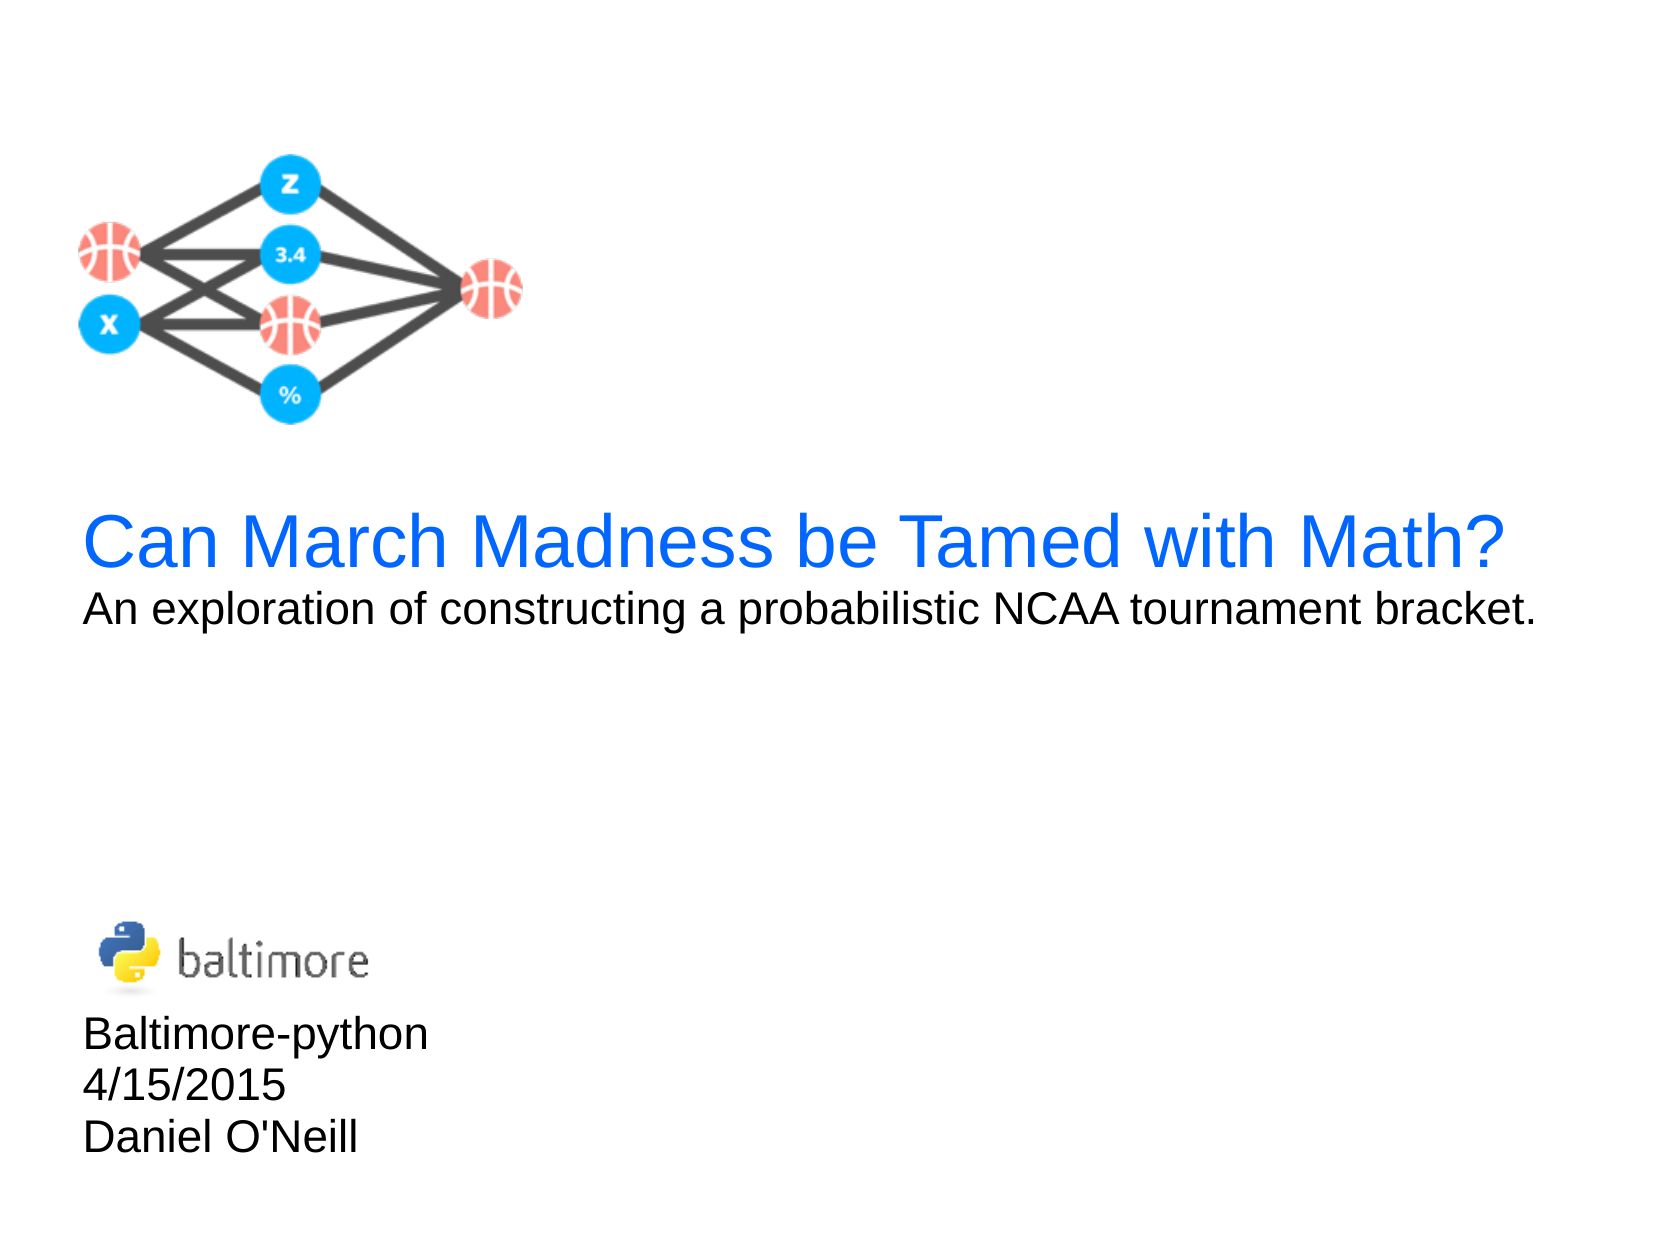

# Can March Madness be Tamed with Math?
An exploration of constructing a probabilistic NCAA tournament bracket.
Baltimore-python
4/15/2015
Daniel O'Neill